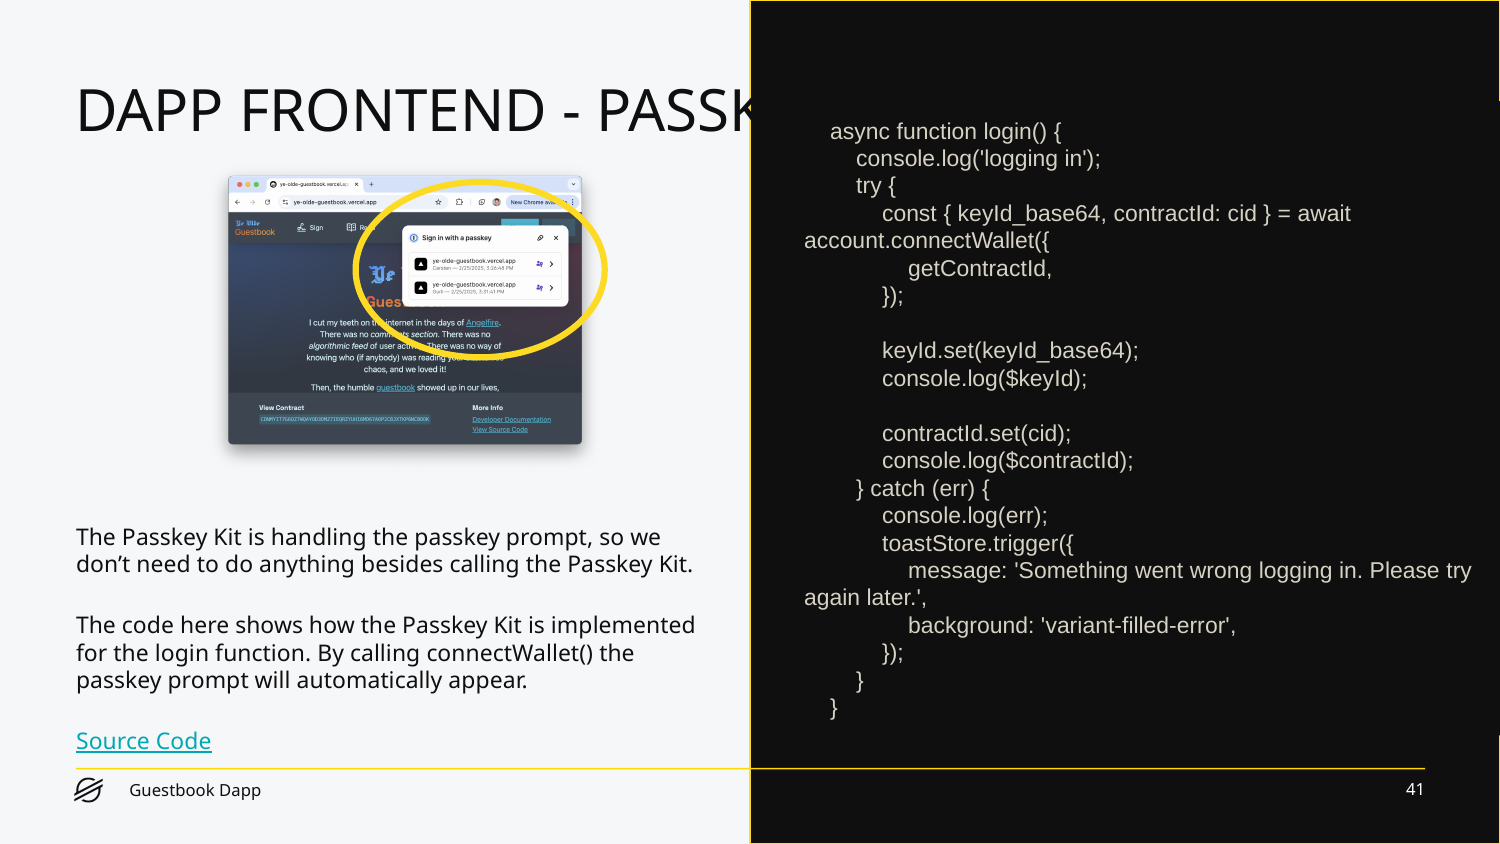

# DAPP FRONTEND - PASSKEY
 async function login() {
 console.log('logging in');
 try {
 const { keyId_base64, contractId: cid } = await account.connectWallet({
 getContractId,
 });
 keyId.set(keyId_base64);
 console.log($keyId);
 contractId.set(cid);
 console.log($contractId);
 } catch (err) {
 console.log(err);
 toastStore.trigger({
 message: 'Something went wrong logging in. Please try again later.',
 background: 'variant-filled-error',
 });
 }
 }
The Passkey Kit is handling the passkey prompt, so we don’t need to do anything besides calling the Passkey Kit.
The code here shows how the Passkey Kit is implemented for the login function. By calling connectWallet() the passkey prompt will automatically appear.
Source Code
Guestbook Dapp